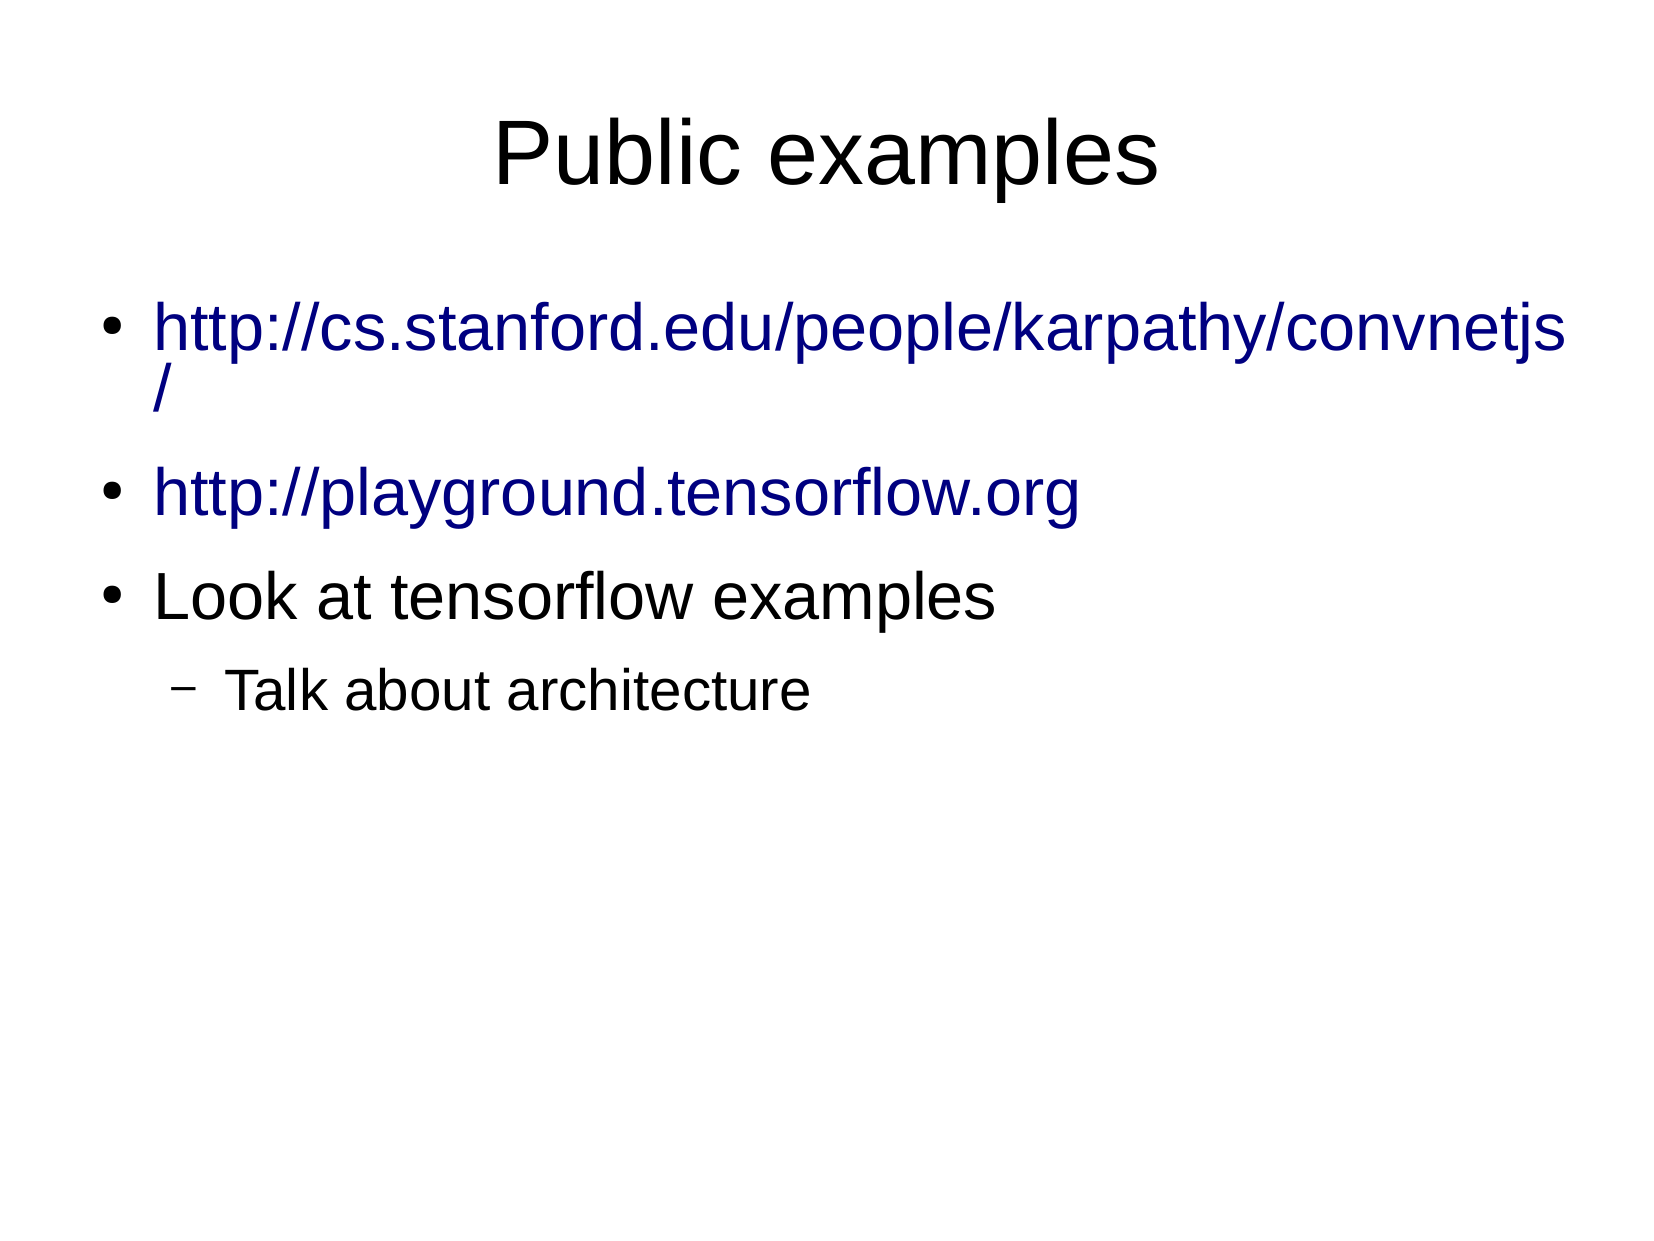

# Public examples
http://cs.stanford.edu/people/karpathy/convnetjs/
http://playground.tensorflow.org
Look at tensorflow examples
Talk about architecture